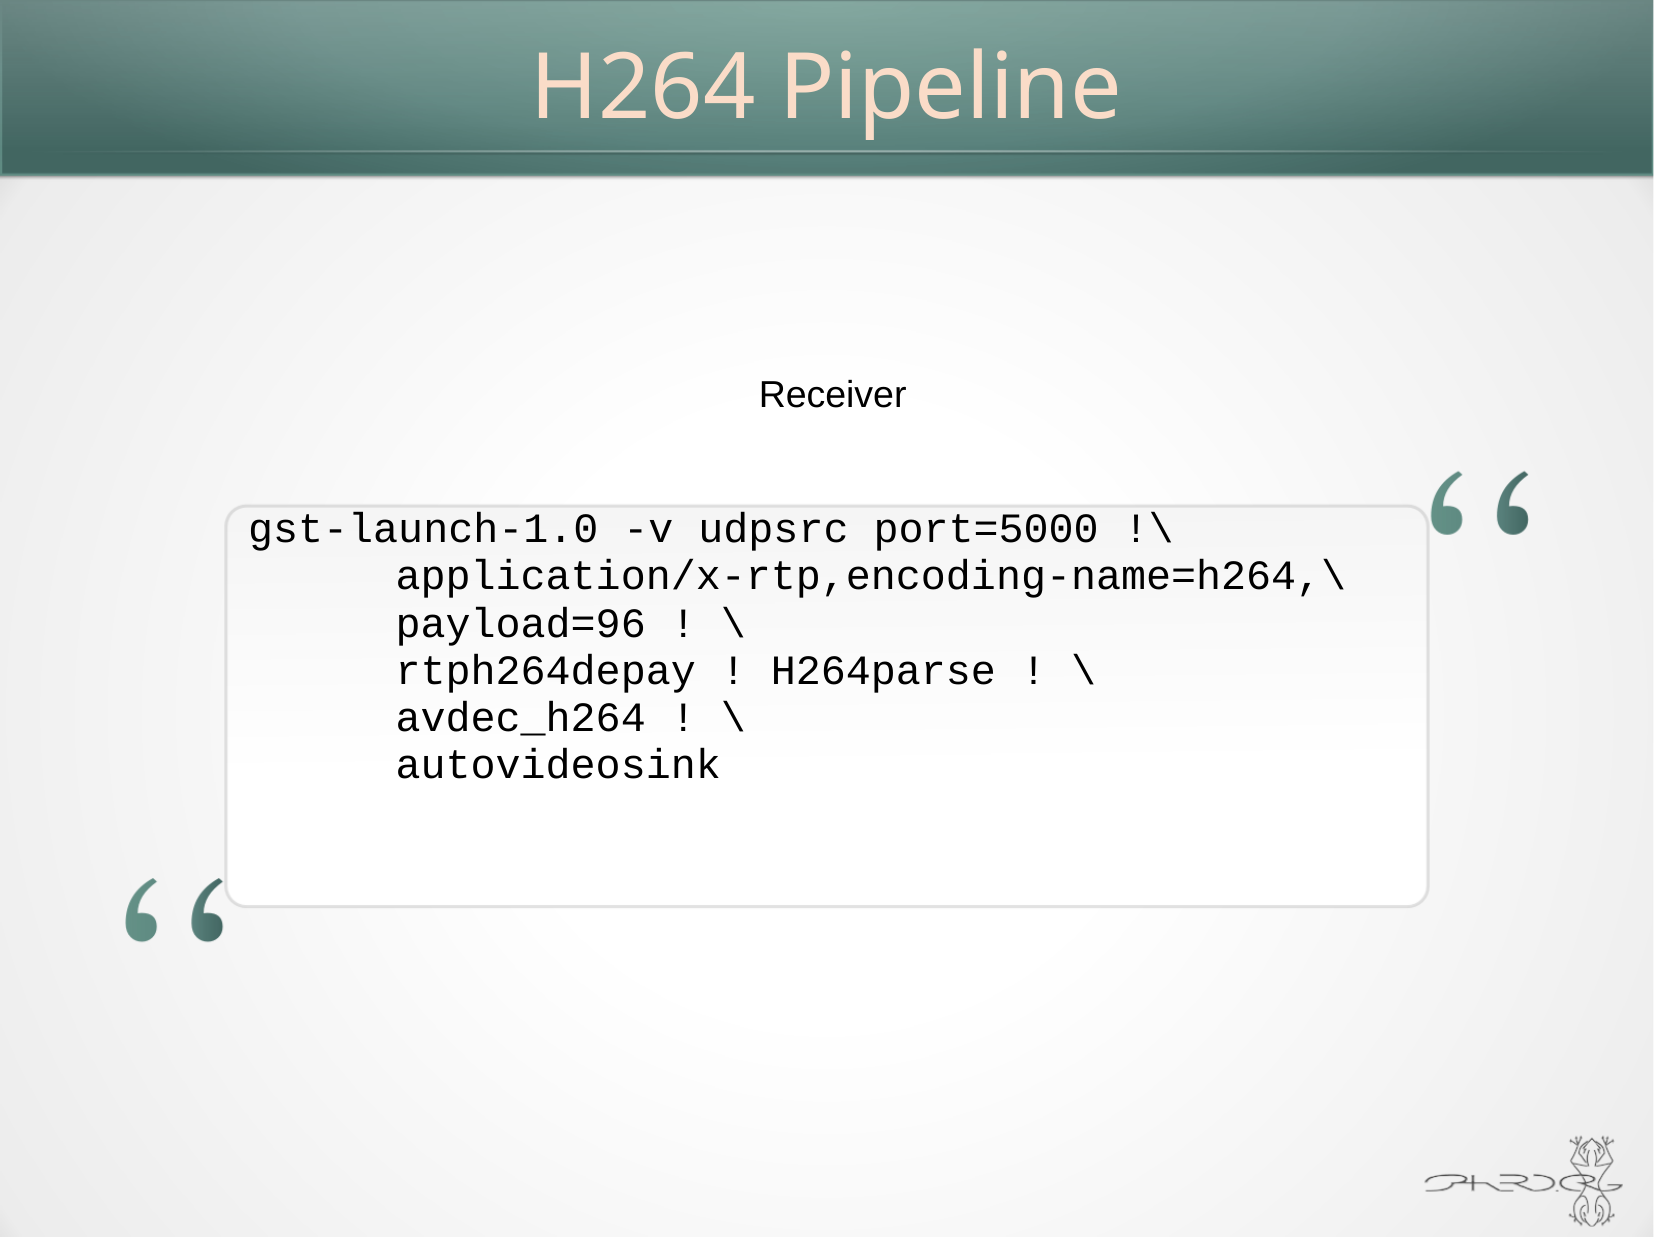

# H264 Pipeline
Receiver
gst-launch-1.0 -v udpsrc port=5000 !\
		application/x-rtp,encoding-name=h264,\
		payload=96 ! \
		rtph264depay ! H264parse ! \
		avdec_h264 ! \
		autovideosink